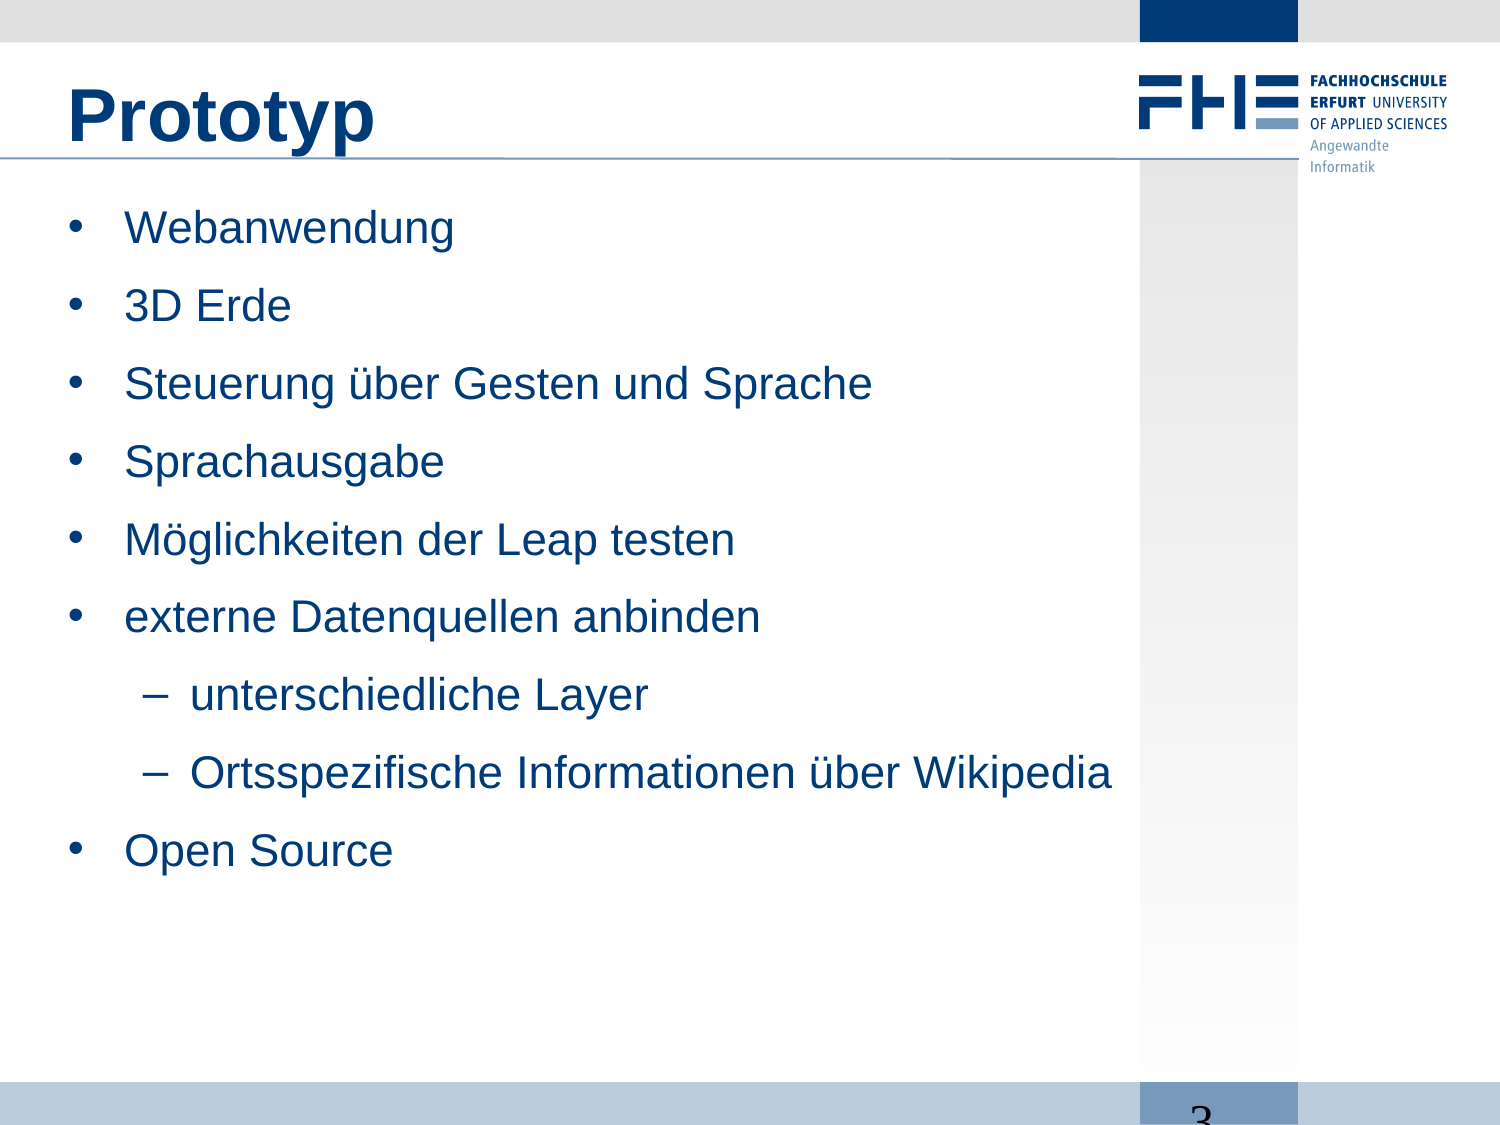

# Prototyp
Webanwendung
3D Erde
Steuerung über Gesten und Sprache
Sprachausgabe
Möglichkeiten der Leap testen
externe Datenquellen anbinden
unterschiedliche Layer
Ortsspezifische Informationen über Wikipedia
Open Source